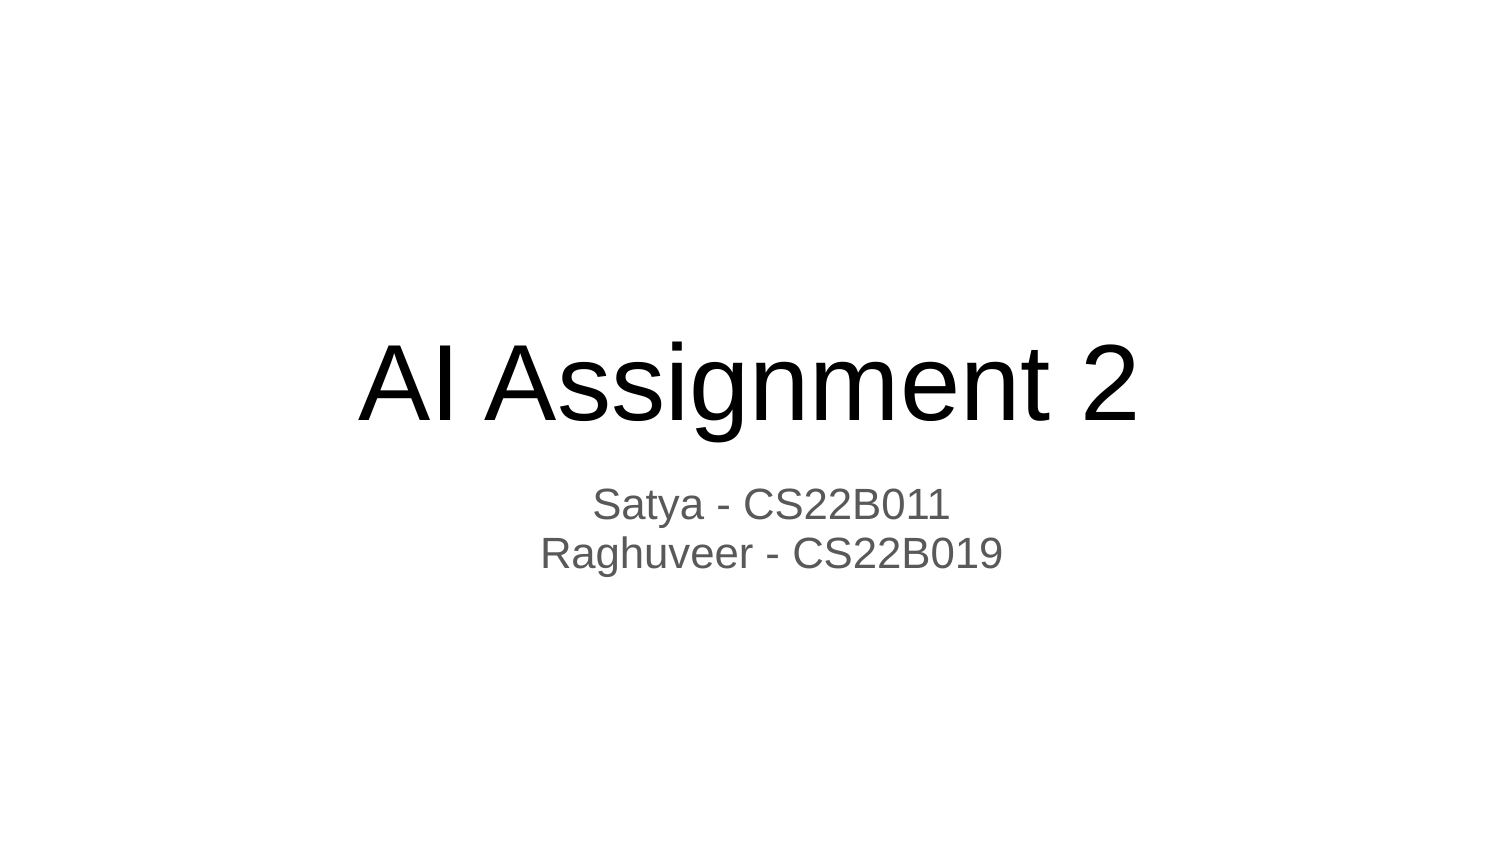

# AI Assignment 2
Satya - CS22B011
Raghuveer - CS22B019